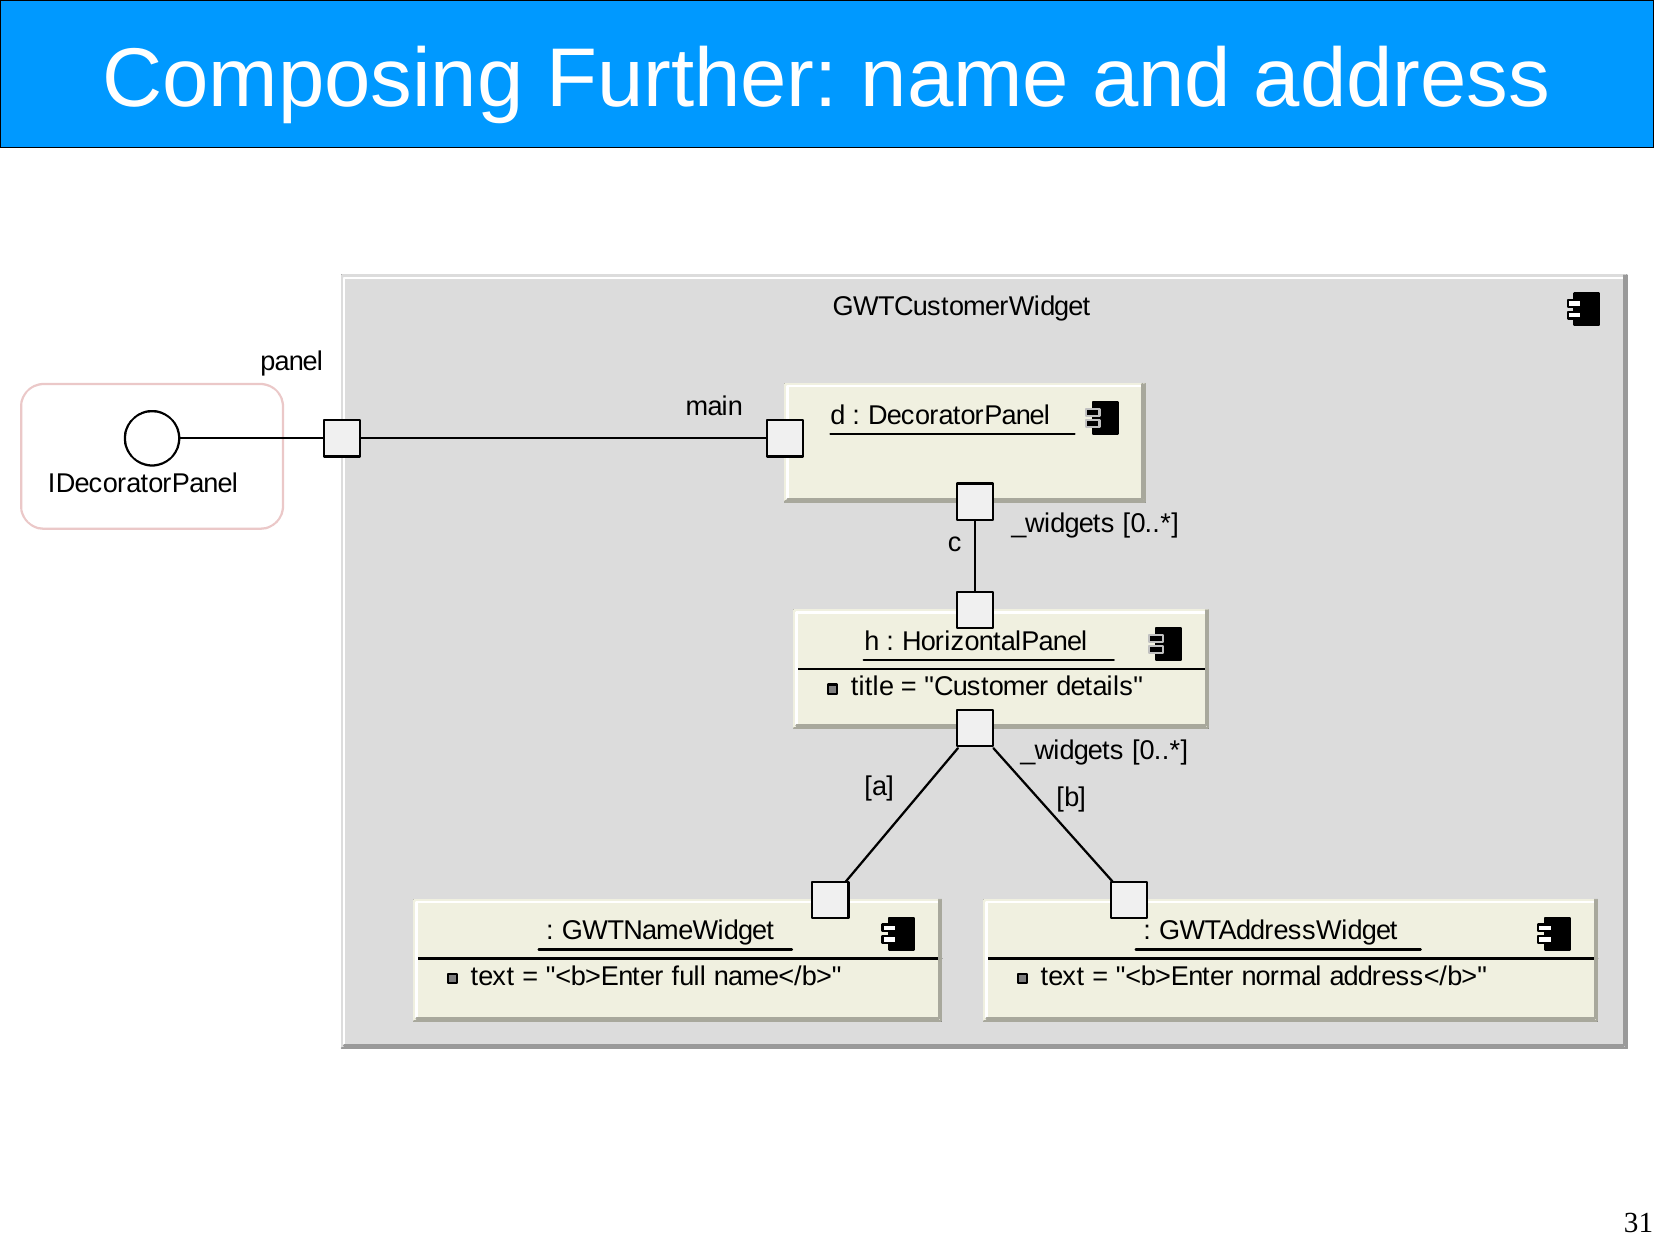

# Composing Further: name and address
31